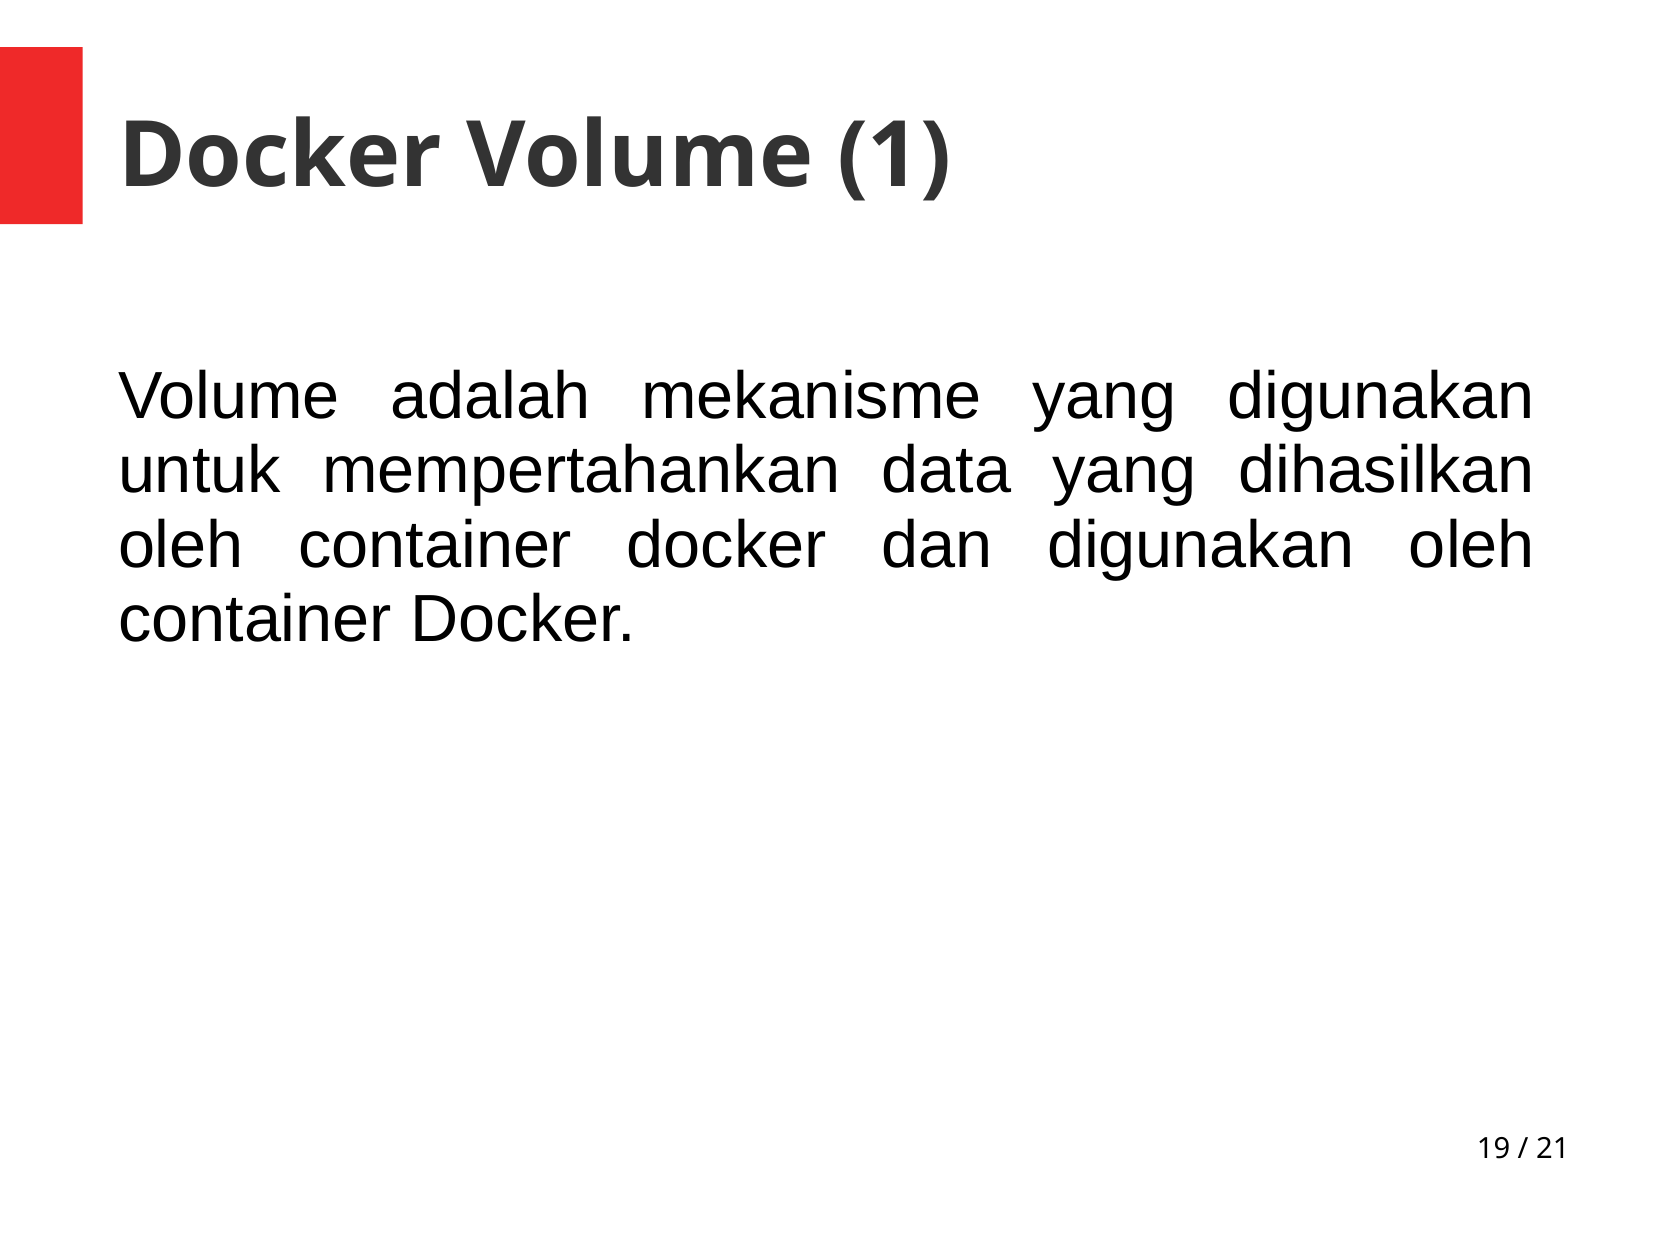

# Docker Volume (1)
Volume adalah mekanisme yang digunakan untuk mempertahankan data yang dihasilkan oleh container docker dan digunakan oleh container Docker.
19